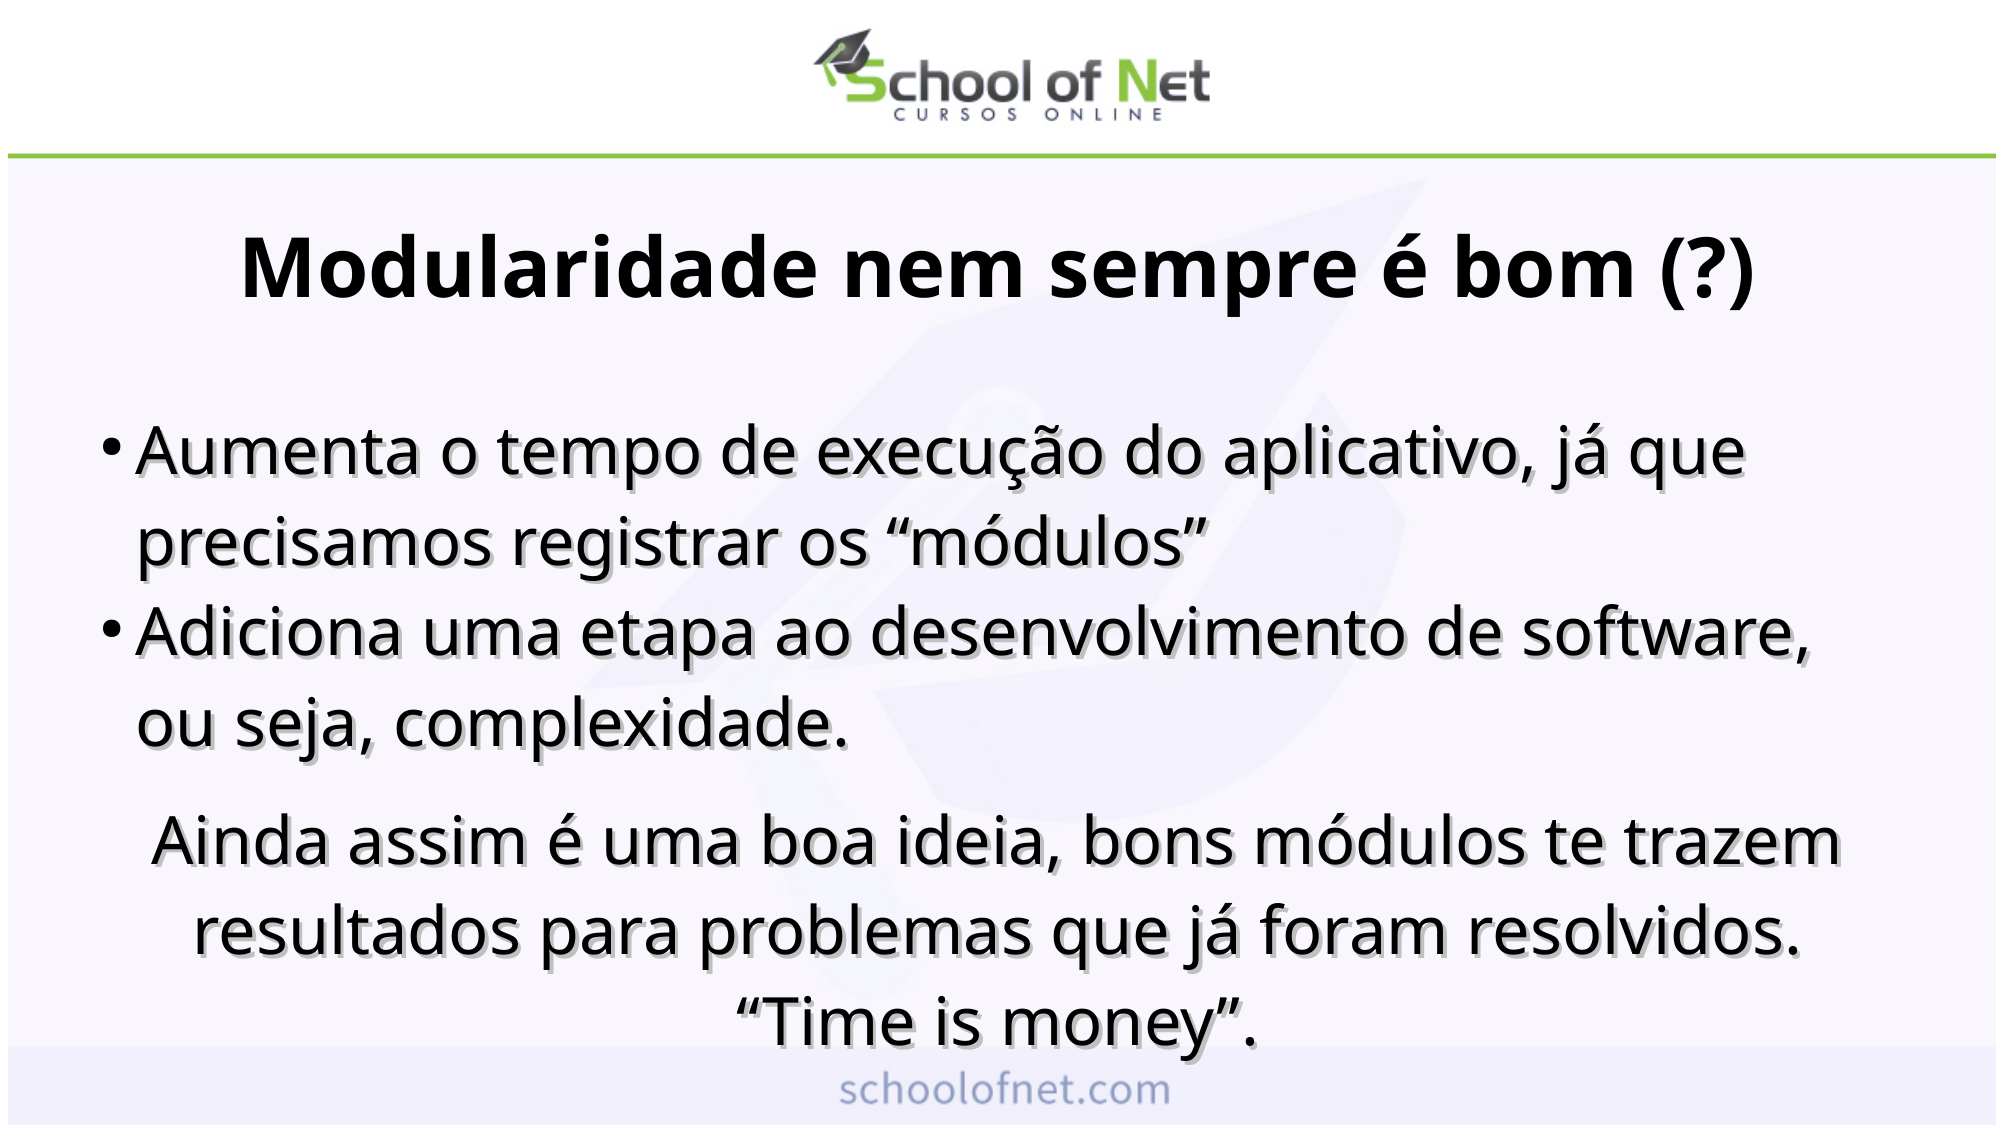

# Modularidade nem sempre é bom (?)
Aumenta o tempo de execução do aplicativo, já que precisamos registrar os “módulos”
Adiciona uma etapa ao desenvolvimento de software, ou seja, complexidade.
Ainda assim é uma boa ideia, bons módulos te trazem resultados para problemas que já foram resolvidos. “Time is money”.